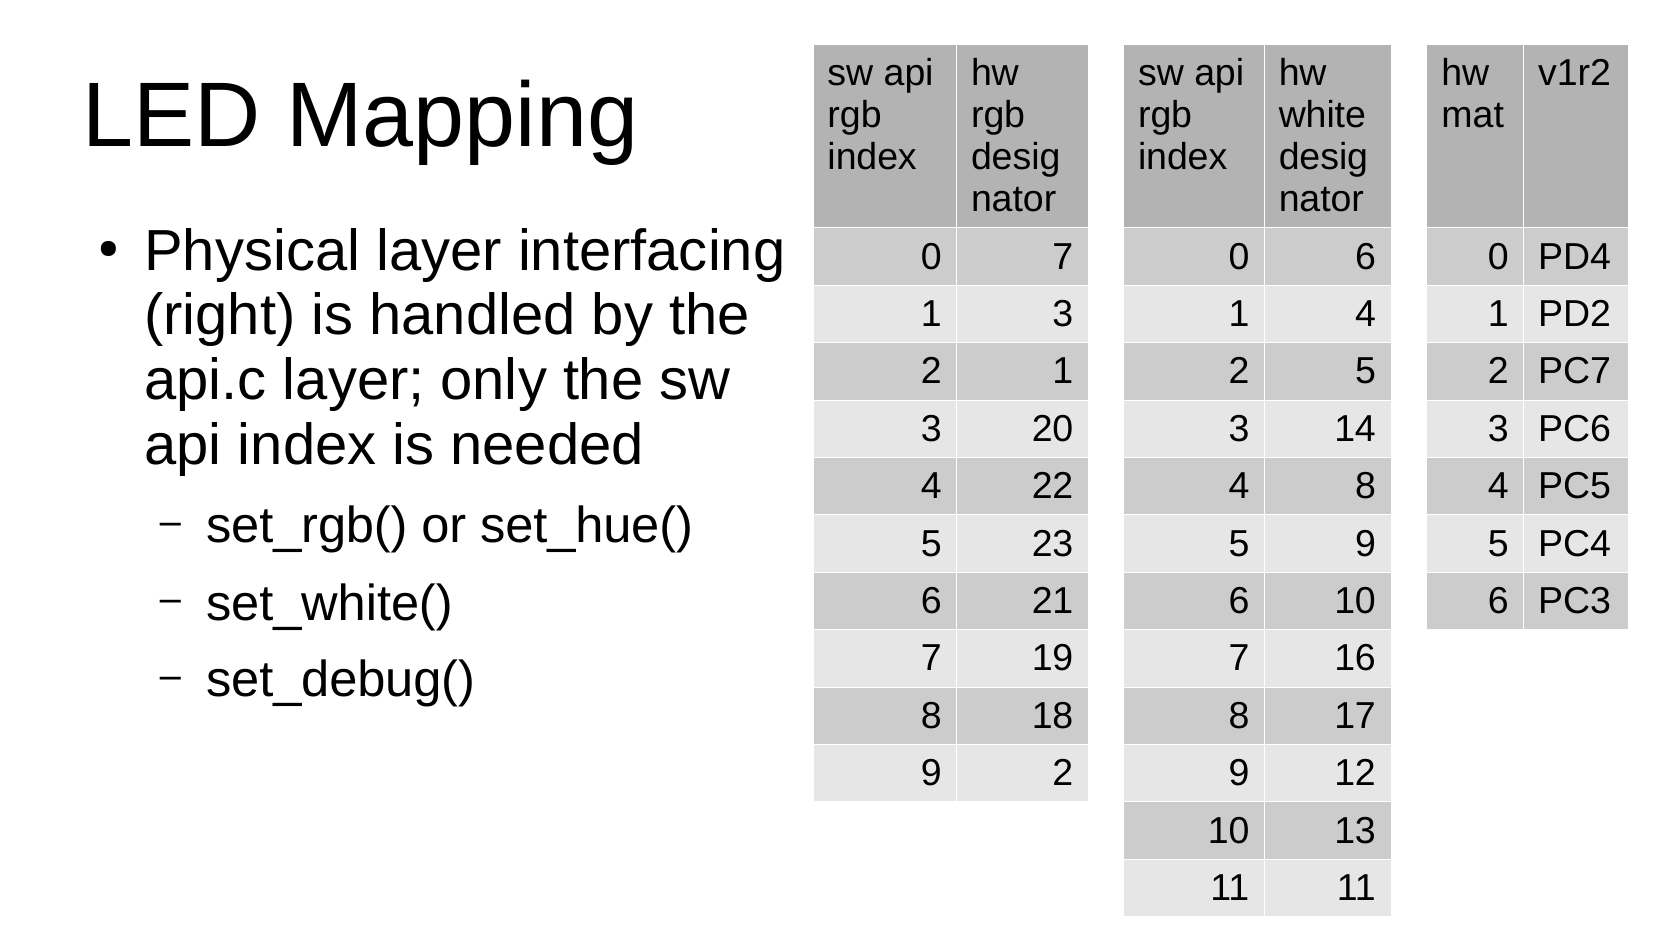

# LED Mapping
| sw api rgb index | hw rgb designator | | sw api rgb index | hw white designator | | hw mat | v1r2 |
| --- | --- | --- | --- | --- | --- | --- | --- |
| 0 | 7 | | 0 | 6 | | 0 | PD4 |
| 1 | 3 | | 1 | 4 | | 1 | PD2 |
| 2 | 1 | | 2 | 5 | | 2 | PC7 |
| 3 | 20 | | 3 | 14 | | 3 | PC6 |
| 4 | 22 | | 4 | 8 | | 4 | PC5 |
| 5 | 23 | | 5 | 9 | | 5 | PC4 |
| 6 | 21 | | 6 | 10 | | 6 | PC3 |
| 7 | 19 | | 7 | 16 | | | |
| 8 | 18 | | 8 | 17 | | | |
| 9 | 2 | | 9 | 12 | | | |
| | | | 10 | 13 | | | |
| | | | 11 | 11 | | | |
Physical layer interfacing (right) is handled by the api.c layer; only the sw api index is needed
set_rgb() or set_hue()
set_white()
set_debug()